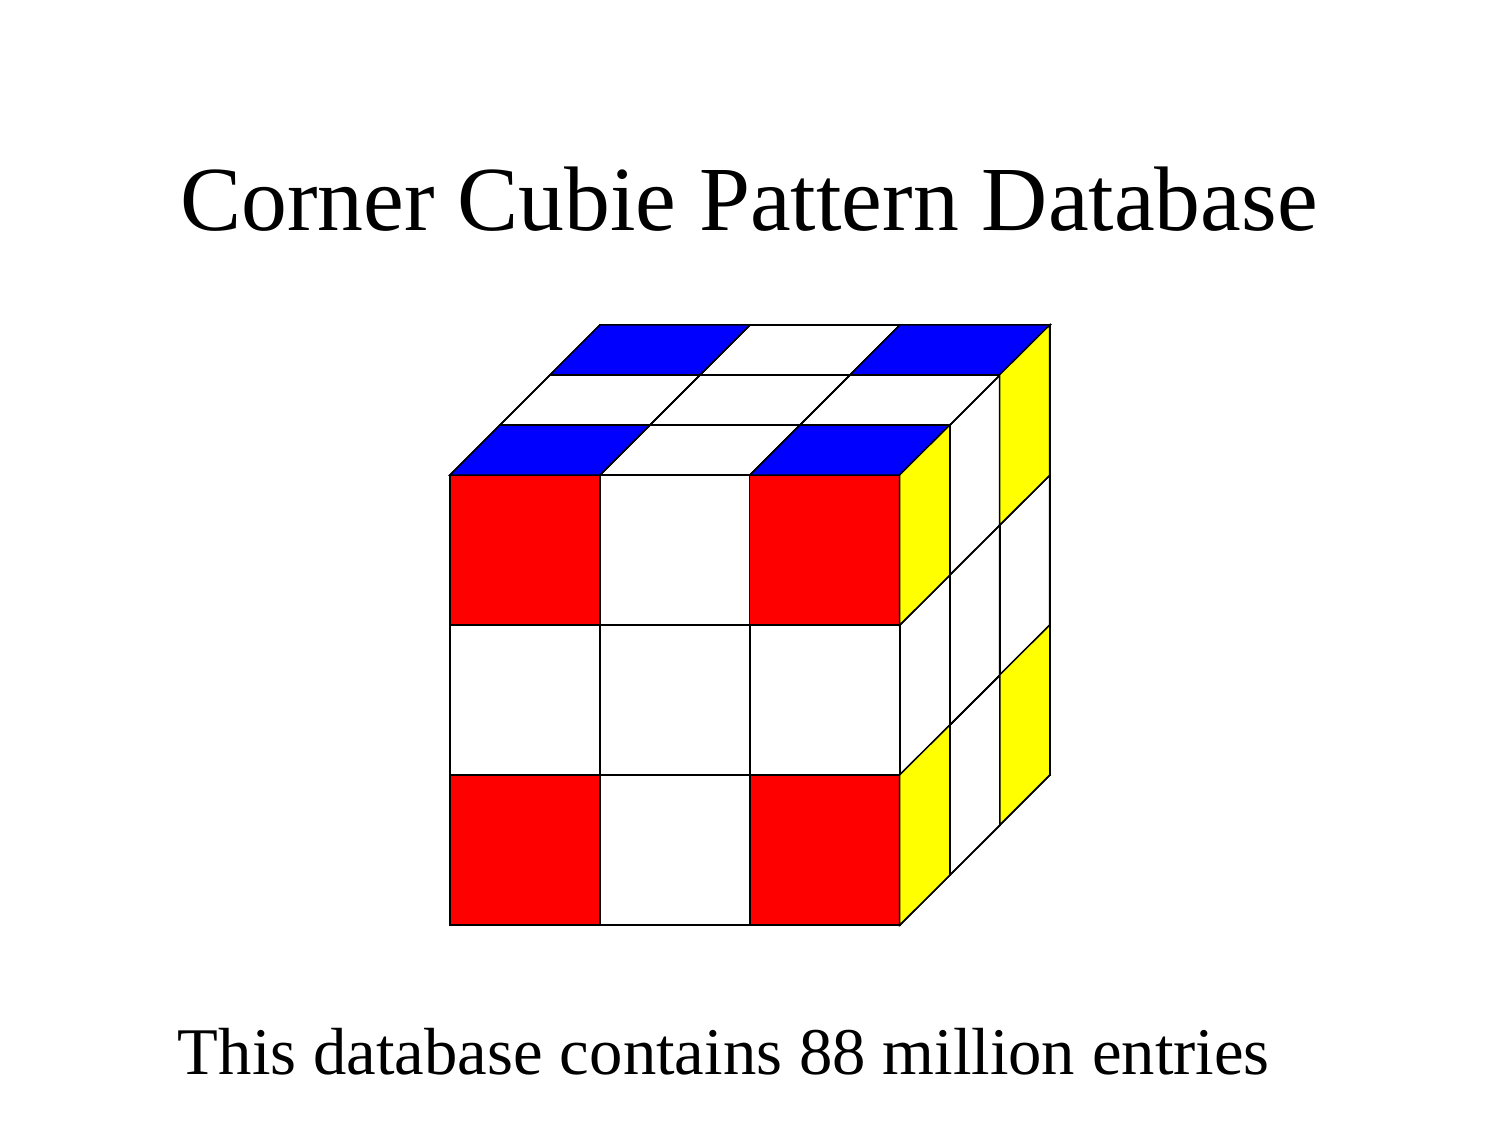

# Corner Cubie Pattern Database
This database contains 88 million entries